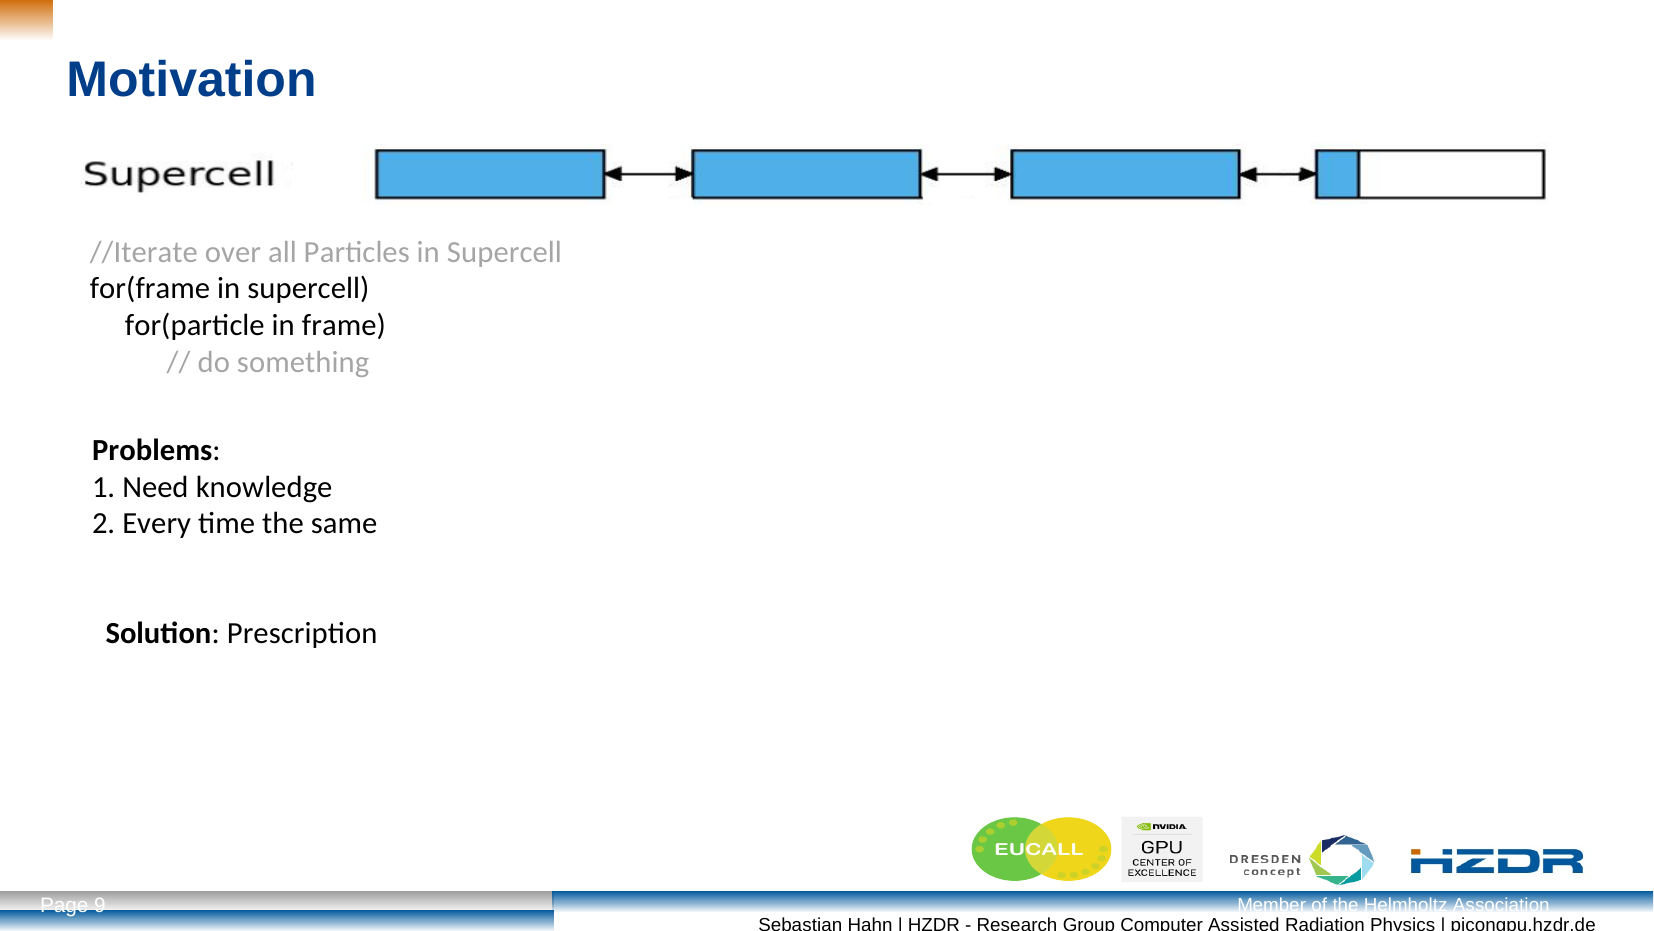

# Motivation
//Iterate over all Particles in Supercell
for(frame in supercell)
 for(particle in frame)
 // do something
Problems:
1. Need knowledge
2. Every time the same
Solution: Prescription